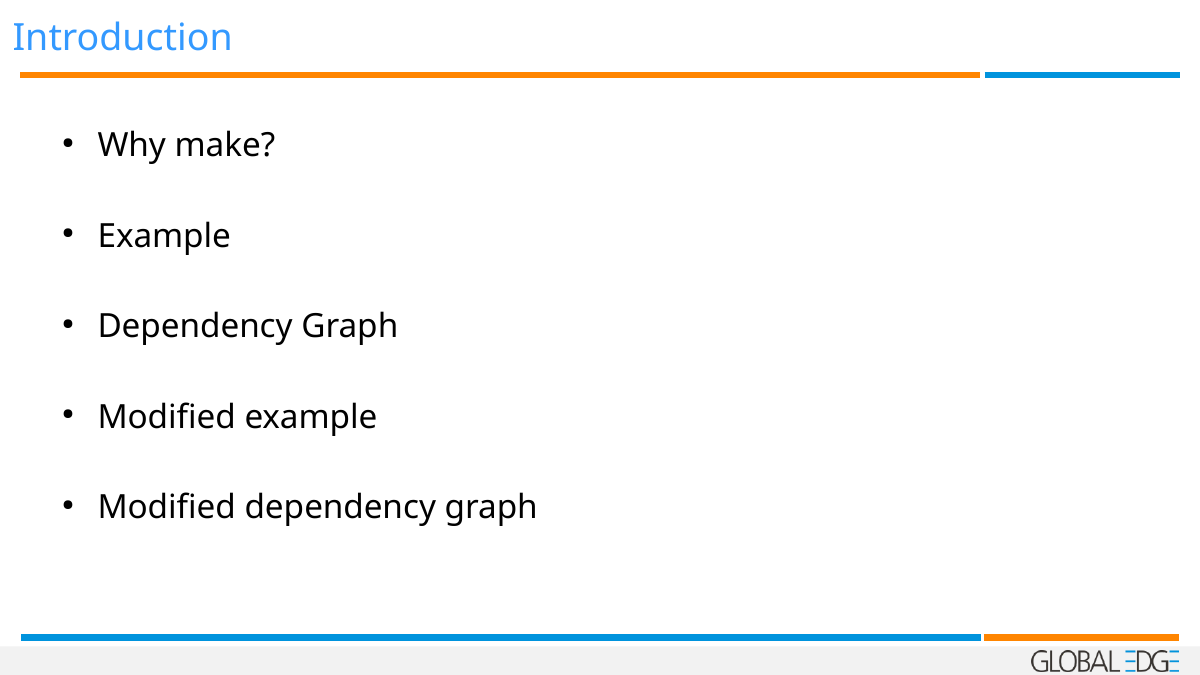

# Introduction
Why make?
Example
Dependency Graph
Modified example
Modified dependency graph